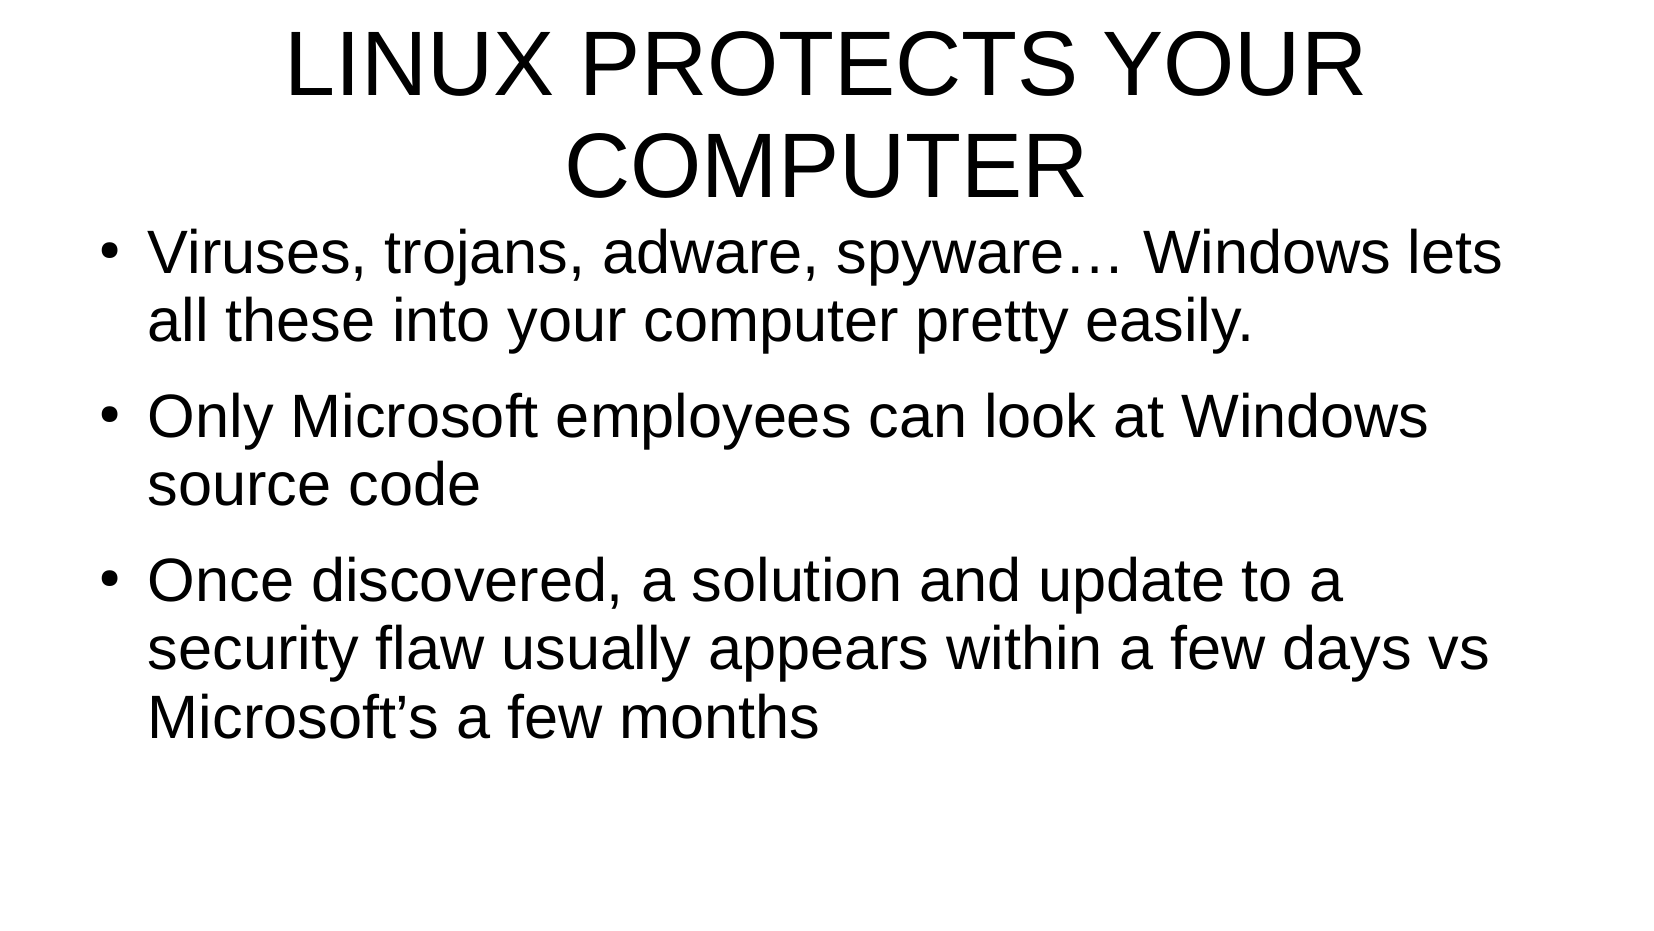

# LINUX PROTECTS YOUR COMPUTER
Viruses, trojans, adware, spyware… Windows lets all these into your computer pretty easily.
Only Microsoft employees can look at Windows source code
Once discovered, a solution and update to a security flaw usually appears within a few days vs Microsoft’s a few months